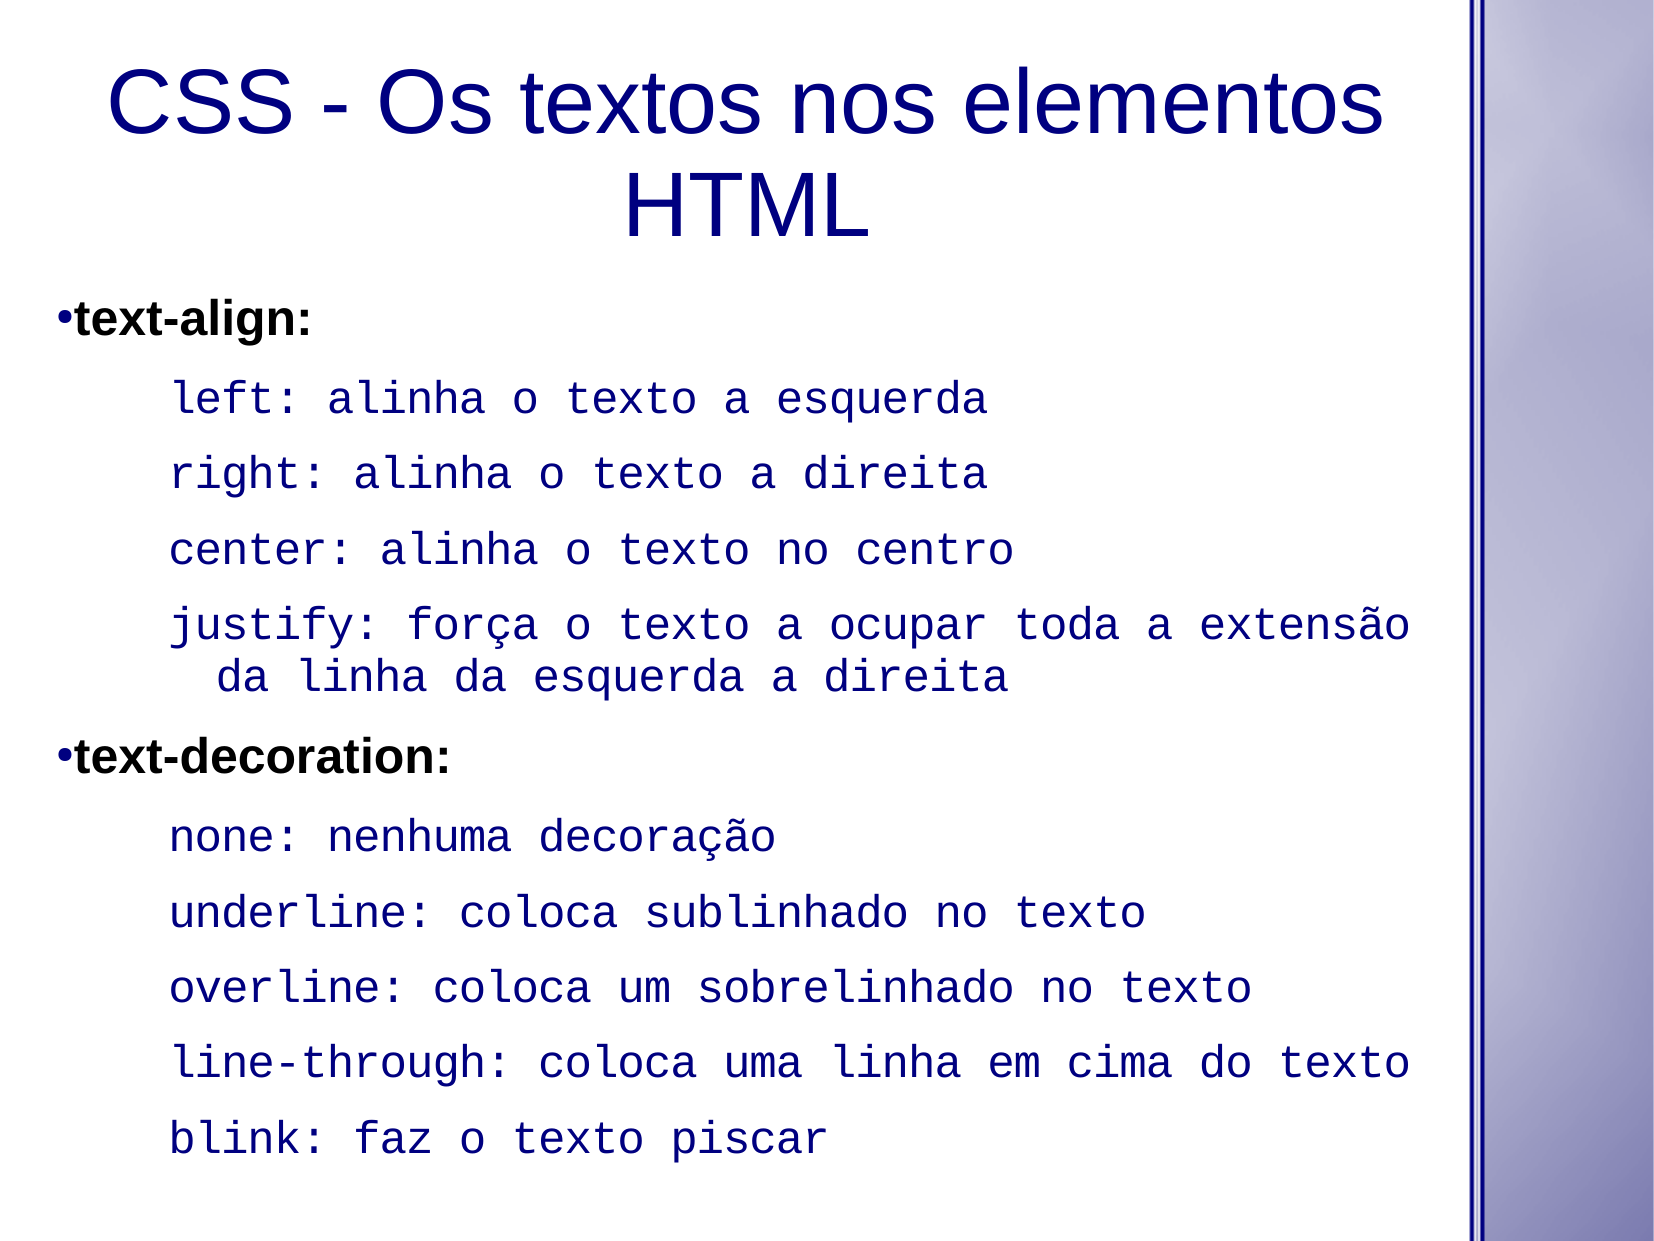

# CSS - Os textos nos elementos HTML
text-align:
left: alinha o texto a esquerda
right: alinha o texto a direita
center: alinha o texto no centro
justify: força o texto a ocupar toda a extensão da linha da esquerda a direita
text-decoration:
none: nenhuma decoração
underline: coloca sublinhado no texto
overline: coloca um sobrelinhado no texto
line-through: coloca uma linha em cima do texto
blink: faz o texto piscar